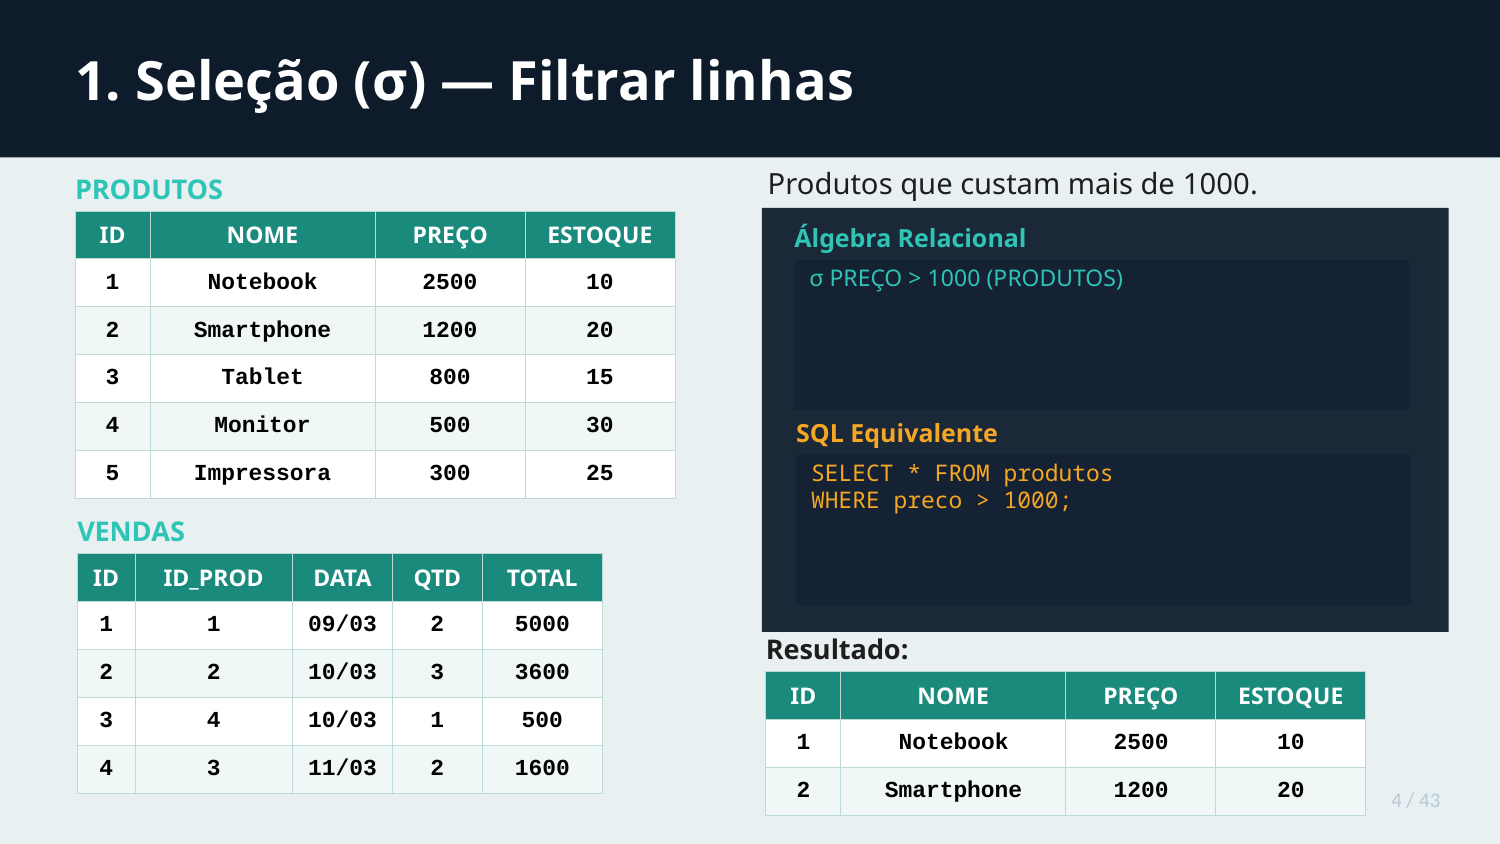

1. Seleção (σ) — Filtrar linhas
Produtos que custam mais de 1000.
PRODUTOS
| ID | NOME | PREÇO | ESTOQUE |
| --- | --- | --- | --- |
| 1 | Notebook | 2500 | 10 |
| 2 | Smartphone | 1200 | 20 |
| 3 | Tablet | 800 | 15 |
| 4 | Monitor | 500 | 30 |
| 5 | Impressora | 300 | 25 |
Álgebra Relacional
σ PREÇO > 1000 (PRODUTOS)
SQL Equivalente
SELECT * FROM produtos
WHERE preco > 1000;
VENDAS
| ID | ID\_PROD | DATA | QTD | TOTAL |
| --- | --- | --- | --- | --- |
| 1 | 1 | 09/03 | 2 | 5000 |
| 2 | 2 | 10/03 | 3 | 3600 |
| 3 | 4 | 10/03 | 1 | 500 |
| 4 | 3 | 11/03 | 2 | 1600 |
Resultado:
| ID | NOME | PREÇO | ESTOQUE |
| --- | --- | --- | --- |
| 1 | Notebook | 2500 | 10 |
| 2 | Smartphone | 1200 | 20 |
4 / 43